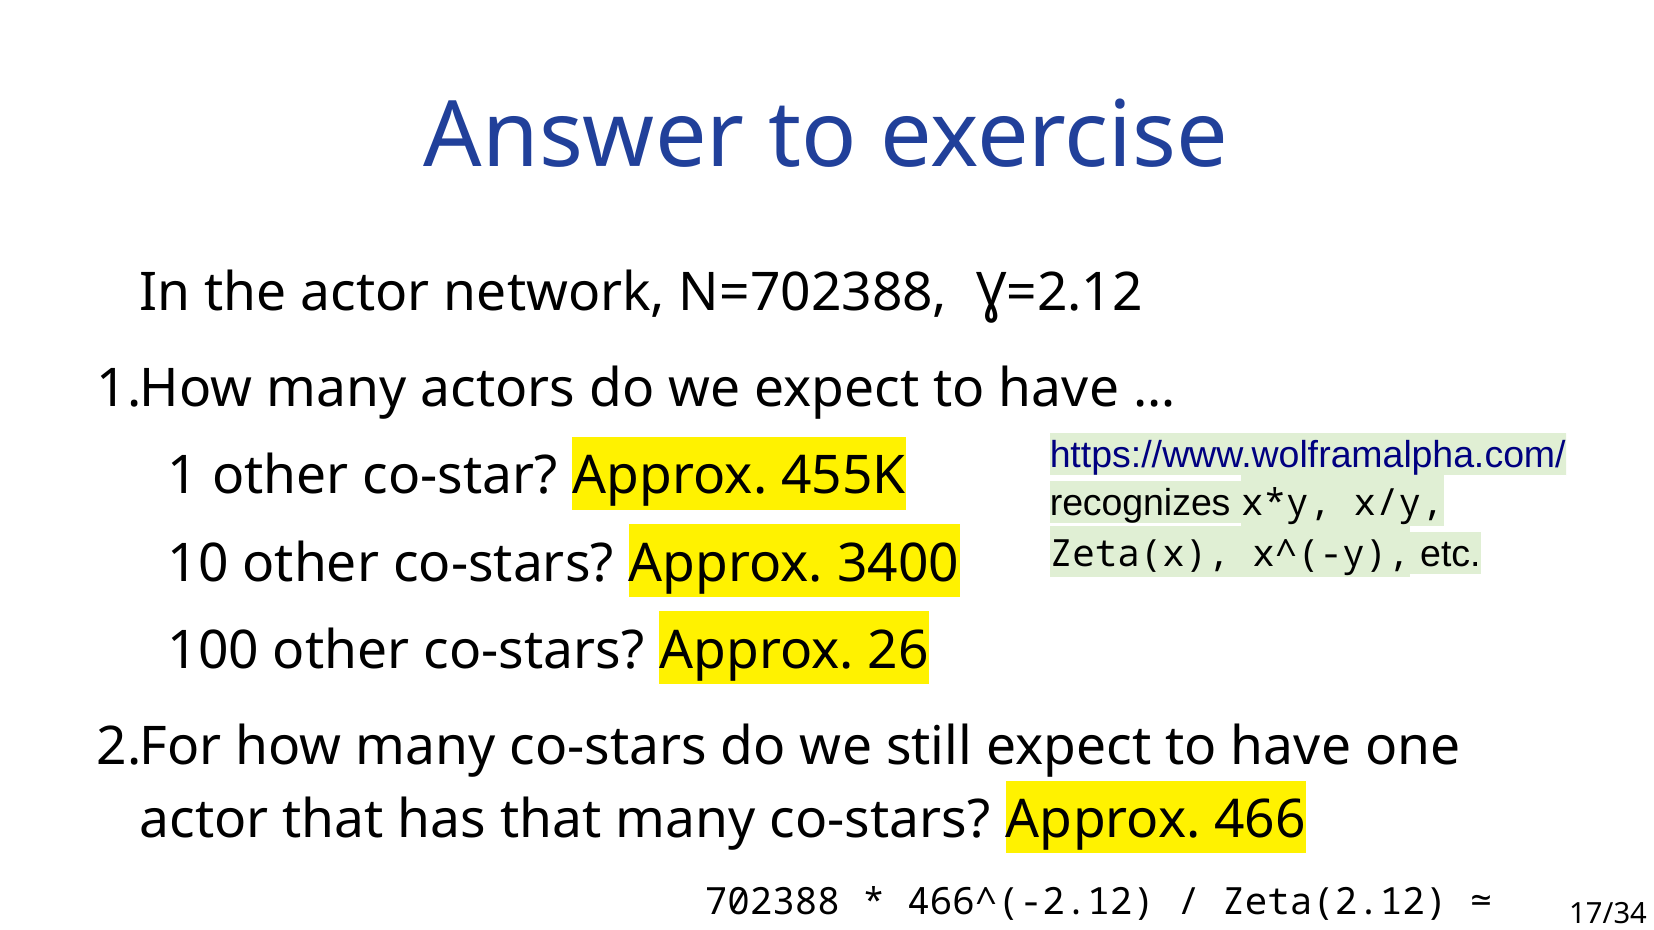

# Answer to exercise
In the actor network, N=702388, Ɣ=2.12
How many actors do we expect to have …
1 other co-star? Approx. 455K
10 other co-stars? Approx. 3400
100 other co-stars? Approx. 26
For how many co-stars do we still expect to have one actor that has that many co-stars? Approx. 466
https://www.wolframalpha.com/ recognizes x*y, x/y, Zeta(x), x^(-y), etc.
702388 * 466^(-2.12) / Zeta(2.12) ≃ 1.001
17